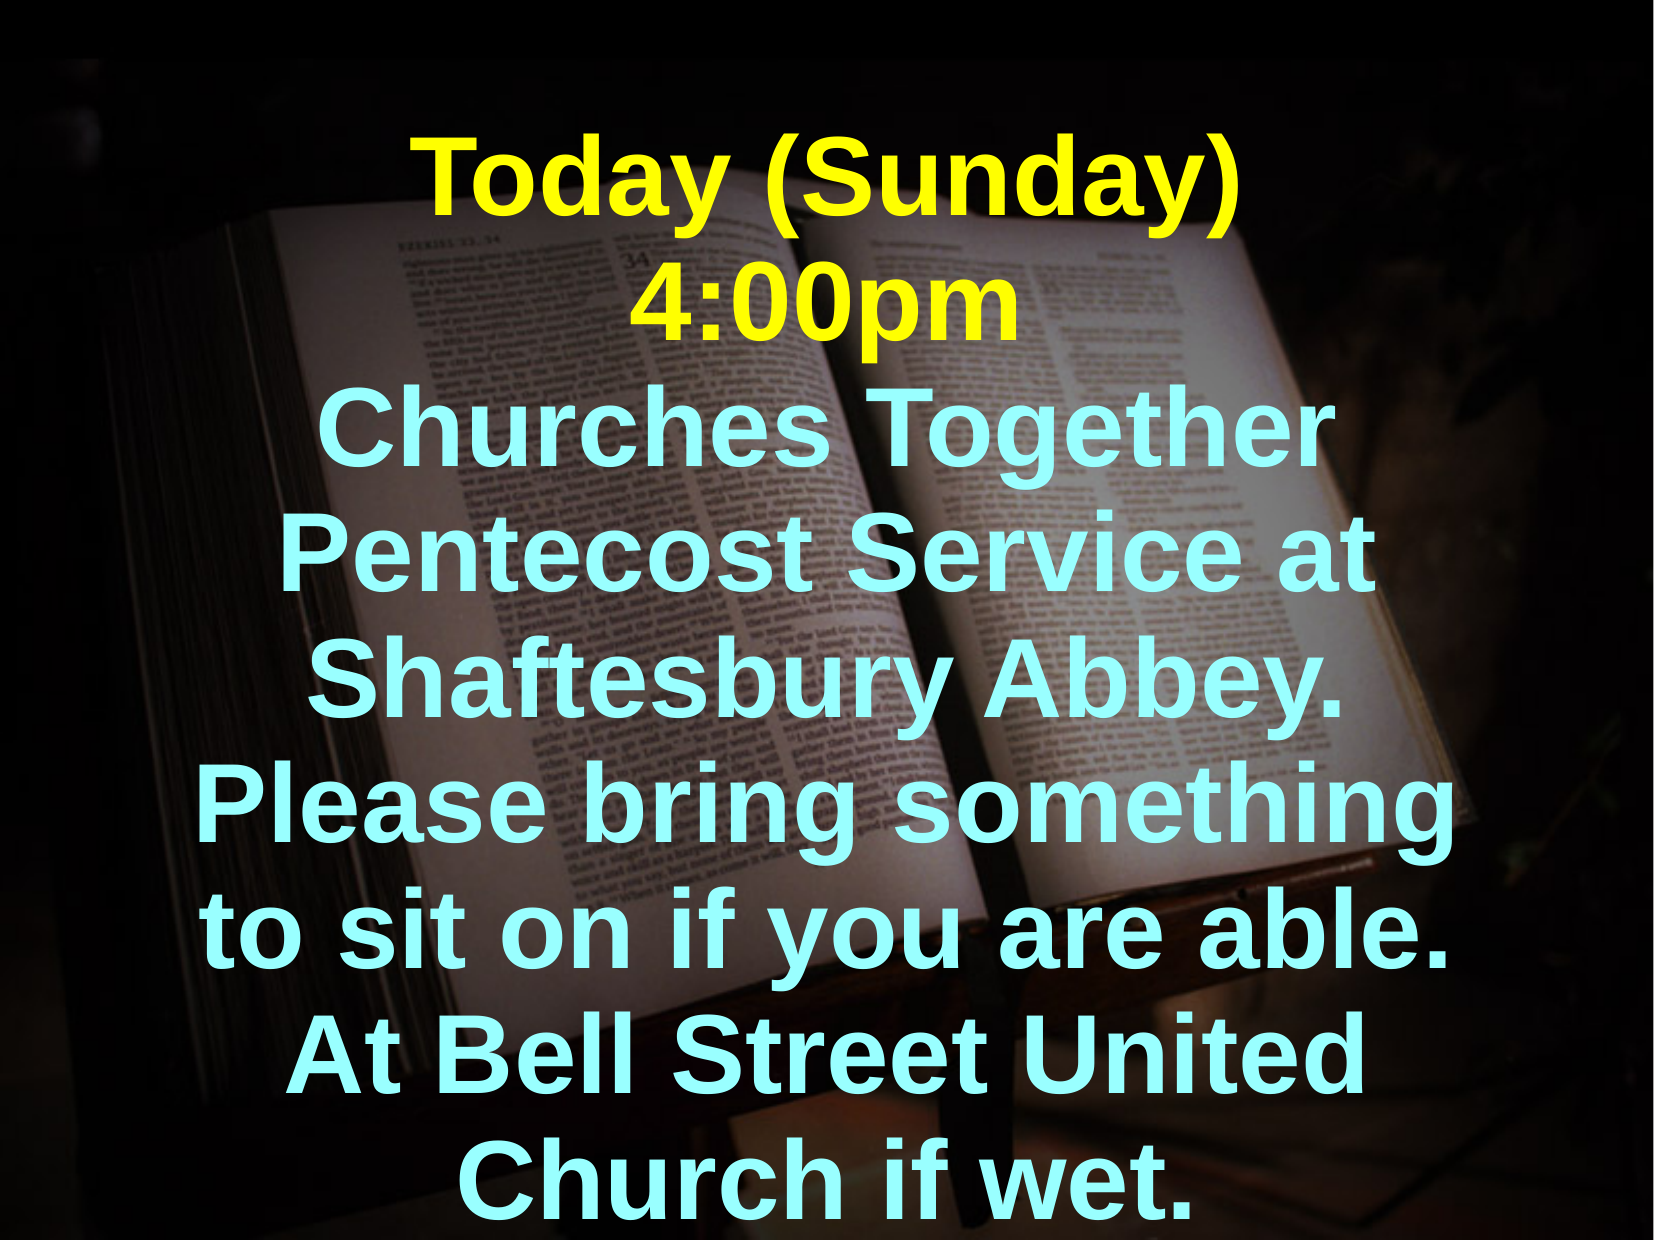

#
Today (Sunday)
4:00pm
Churches Together Pentecost Service at Shaftesbury Abbey. Please bring something to sit on if you are able. At Bell Street United Church if wet.